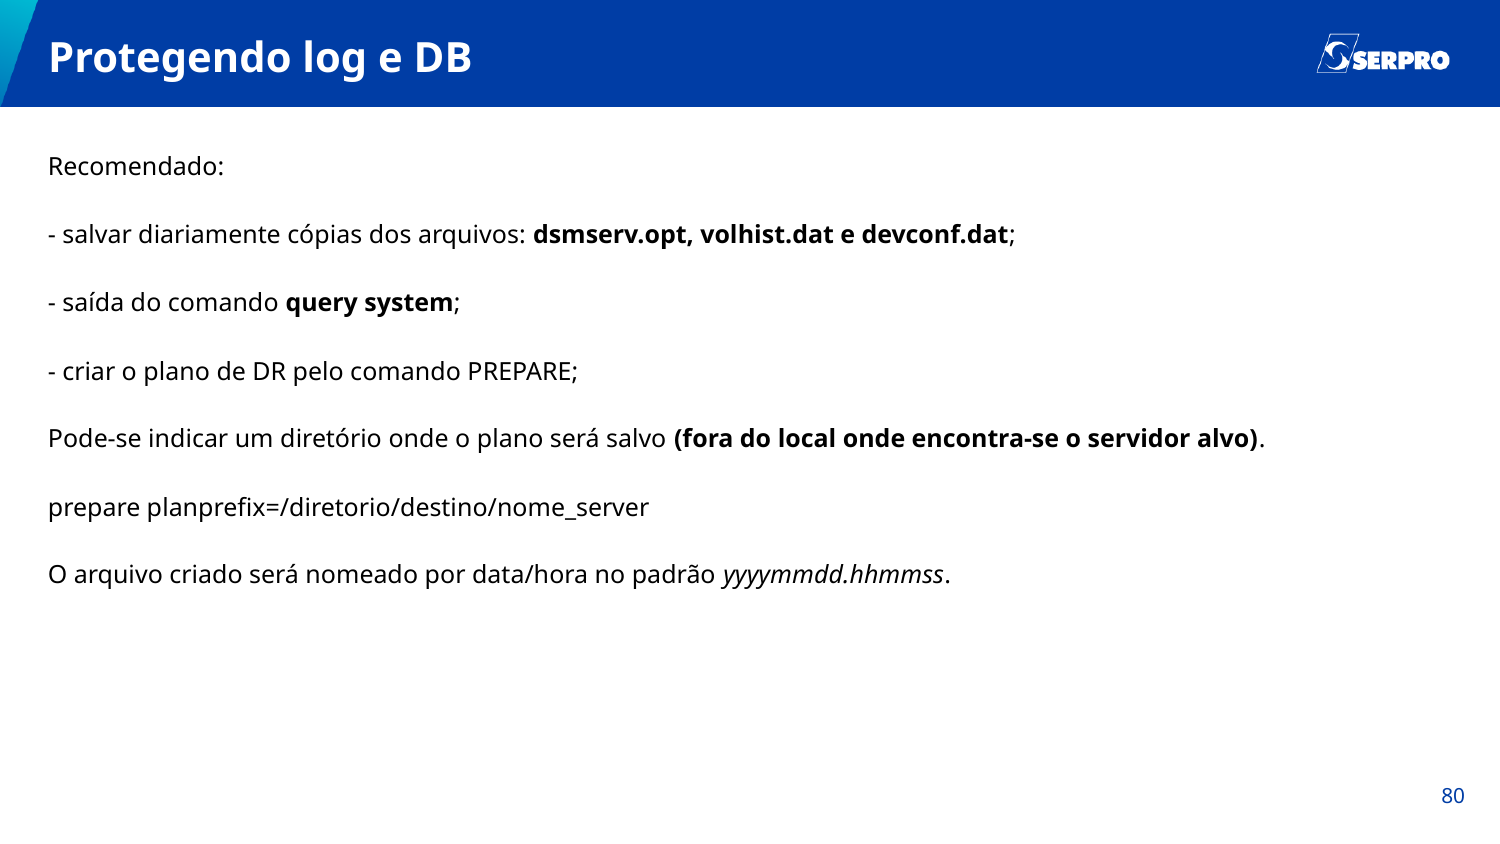

# Protegendo log e DB
Recomendado:
- salvar diariamente cópias dos arquivos: dsmserv.opt, volhist.dat e devconf.dat;
- saída do comando query system;
- criar o plano de DR pelo comando PREPARE;
Pode-se indicar um diretório onde o plano será salvo (fora do local onde encontra-se o servidor alvo).
prepare planprefix=/diretorio/destino/nome_server
O arquivo criado será nomeado por data/hora no padrão yyyymmdd.hhmmss.